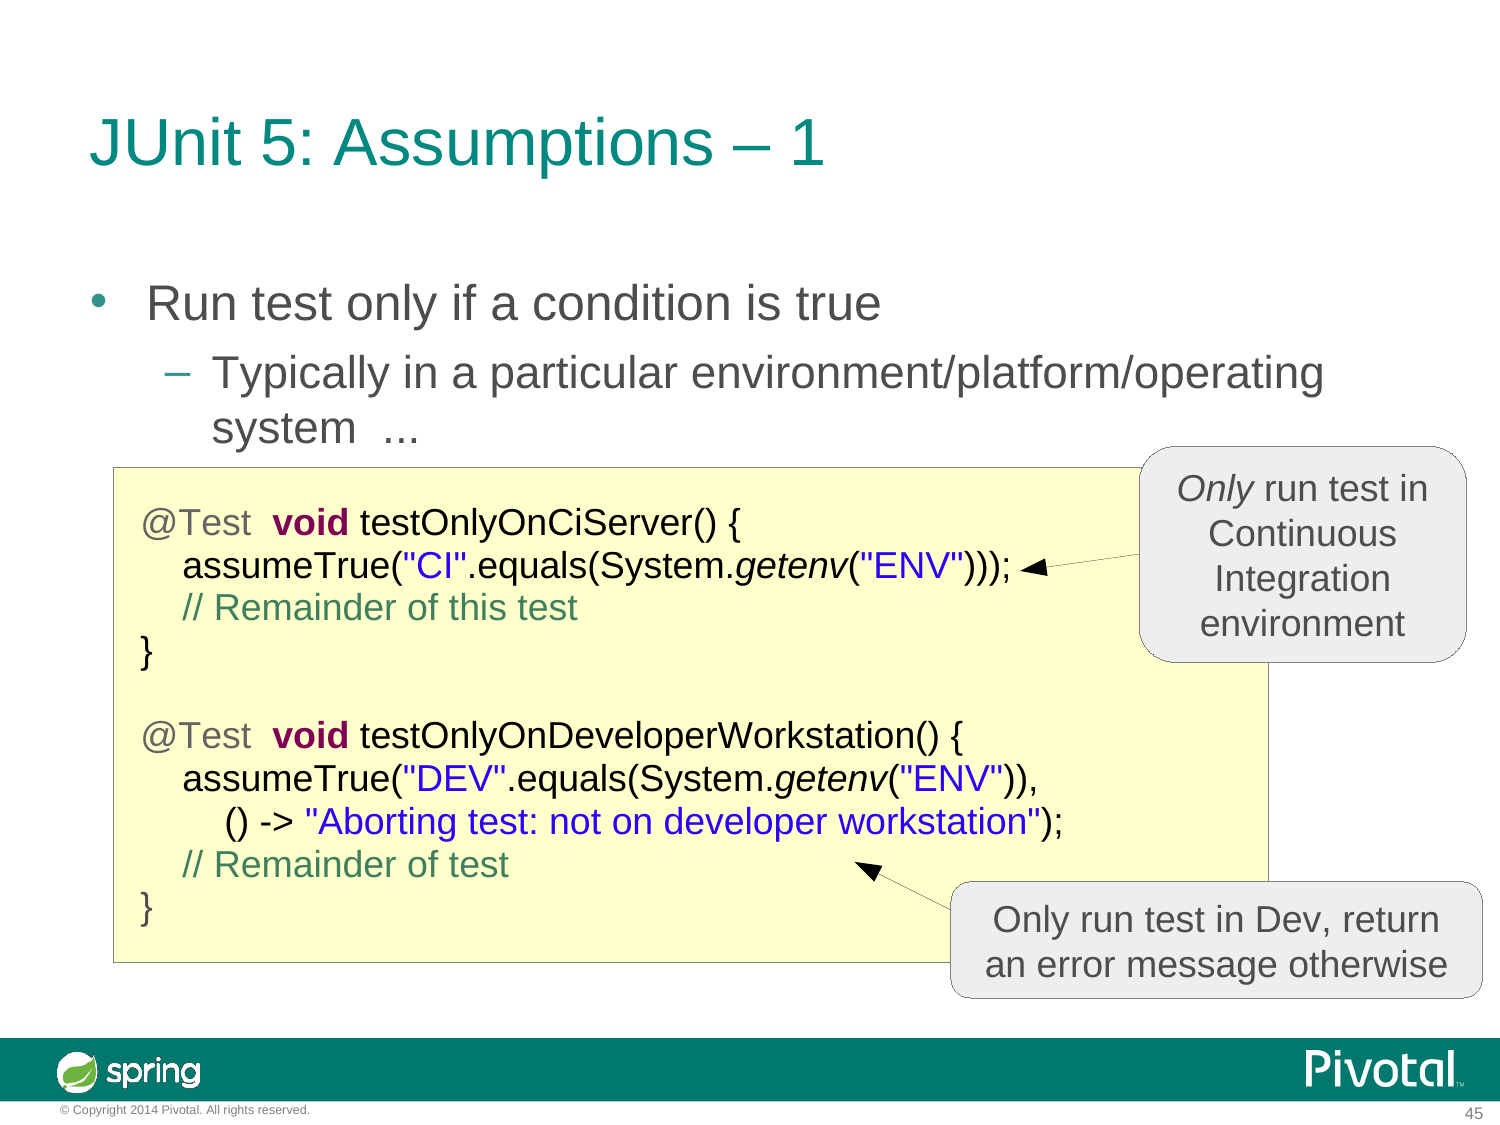

# JUnit 5: Assumptions – 1
Run test only if a condition is true
Typically in a particular environment/platform/operating system ...
Only run test in Continuous Integration environment
@Test void testOnlyOnCiServer() {
 assumeTrue("CI".equals(System.getenv("ENV")));
 // Remainder of this test
}
@Test void testOnlyOnDeveloperWorkstation() {
 assumeTrue("DEV".equals(System.getenv("ENV")),
 () -> "Aborting test: not on developer workstation");
 // Remainder of test
}
Only run test in Dev, return an error message otherwise